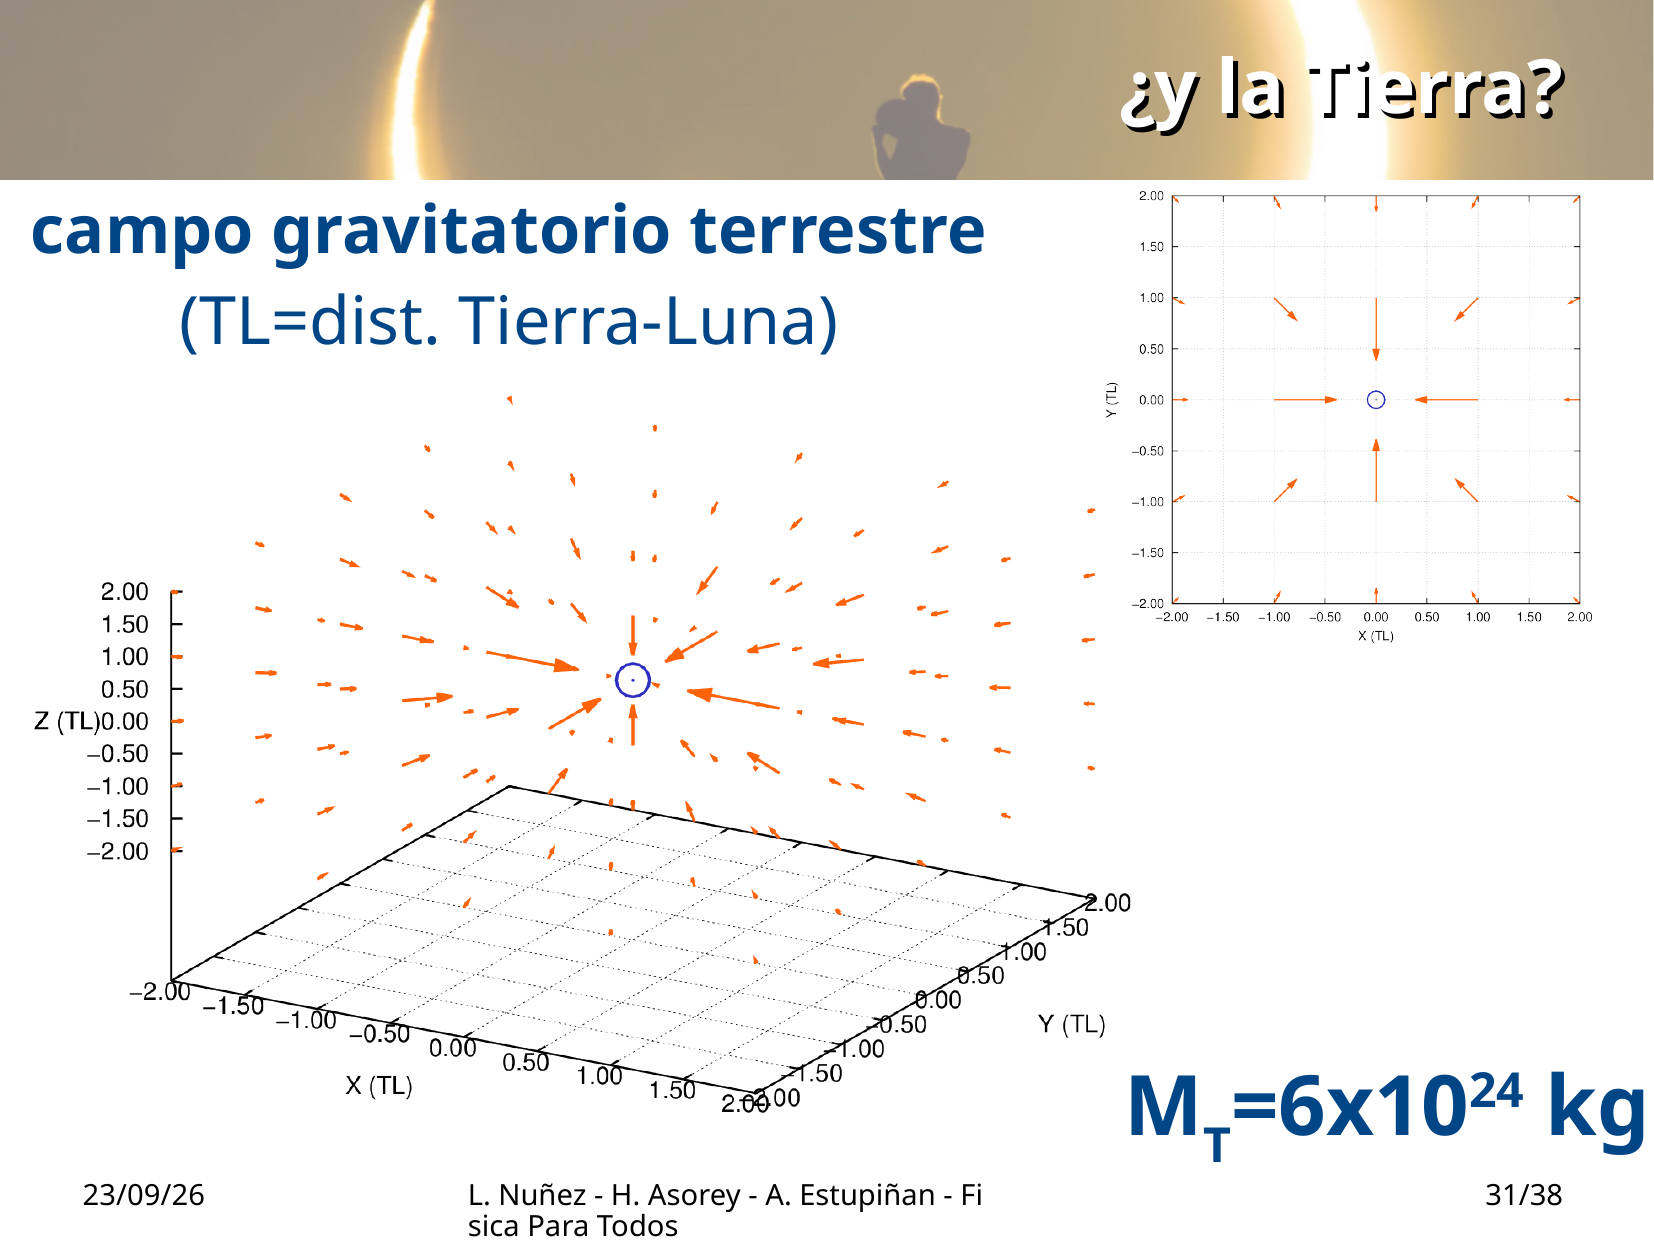

# ¿y la Tierra?
campo gravitatorio terrestre
(TL=dist. Tierra-Luna)
MT=6x1024 kg
L. Nuñez - H. Asorey - A. Estupiñan - Fisica Para Todos
31